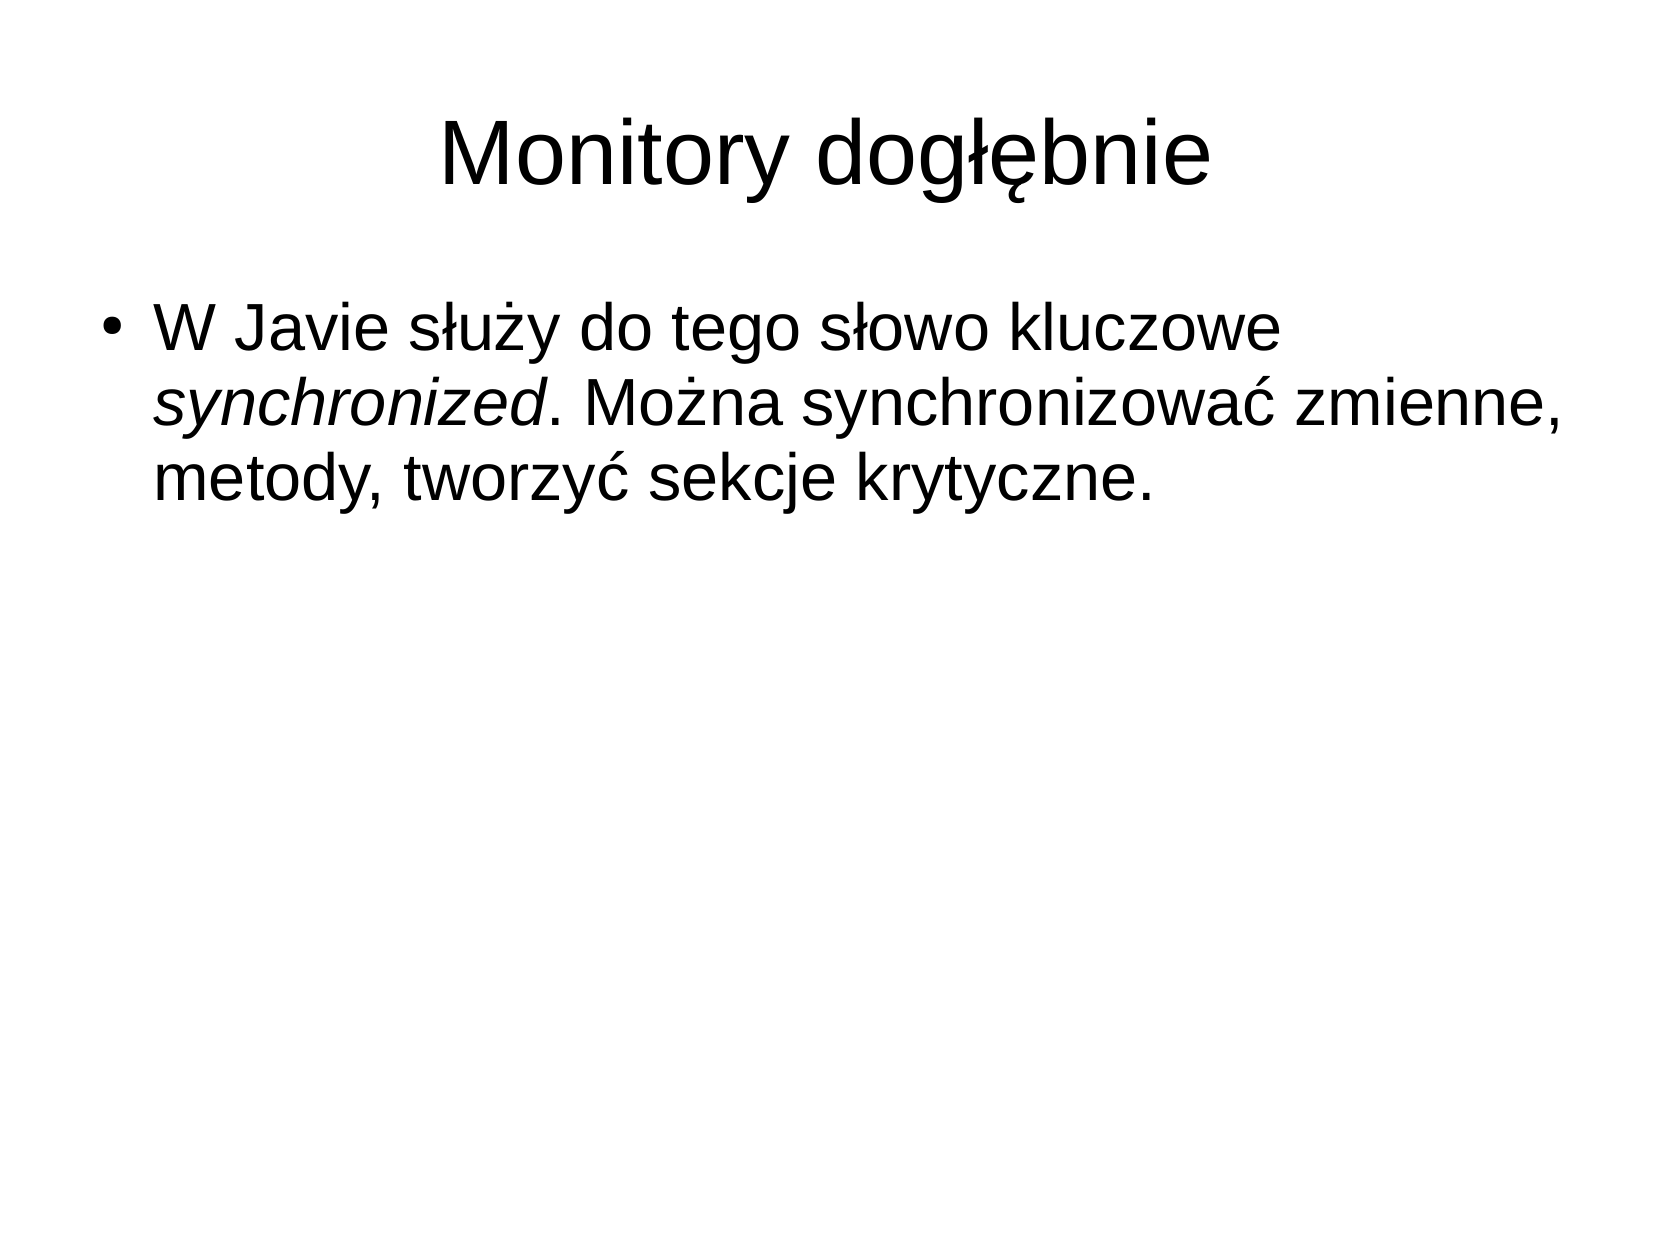

# Monitory dogłębnie
W Javie służy do tego słowo kluczowe synchronized. Można synchronizować zmienne, metody, tworzyć sekcje krytyczne.